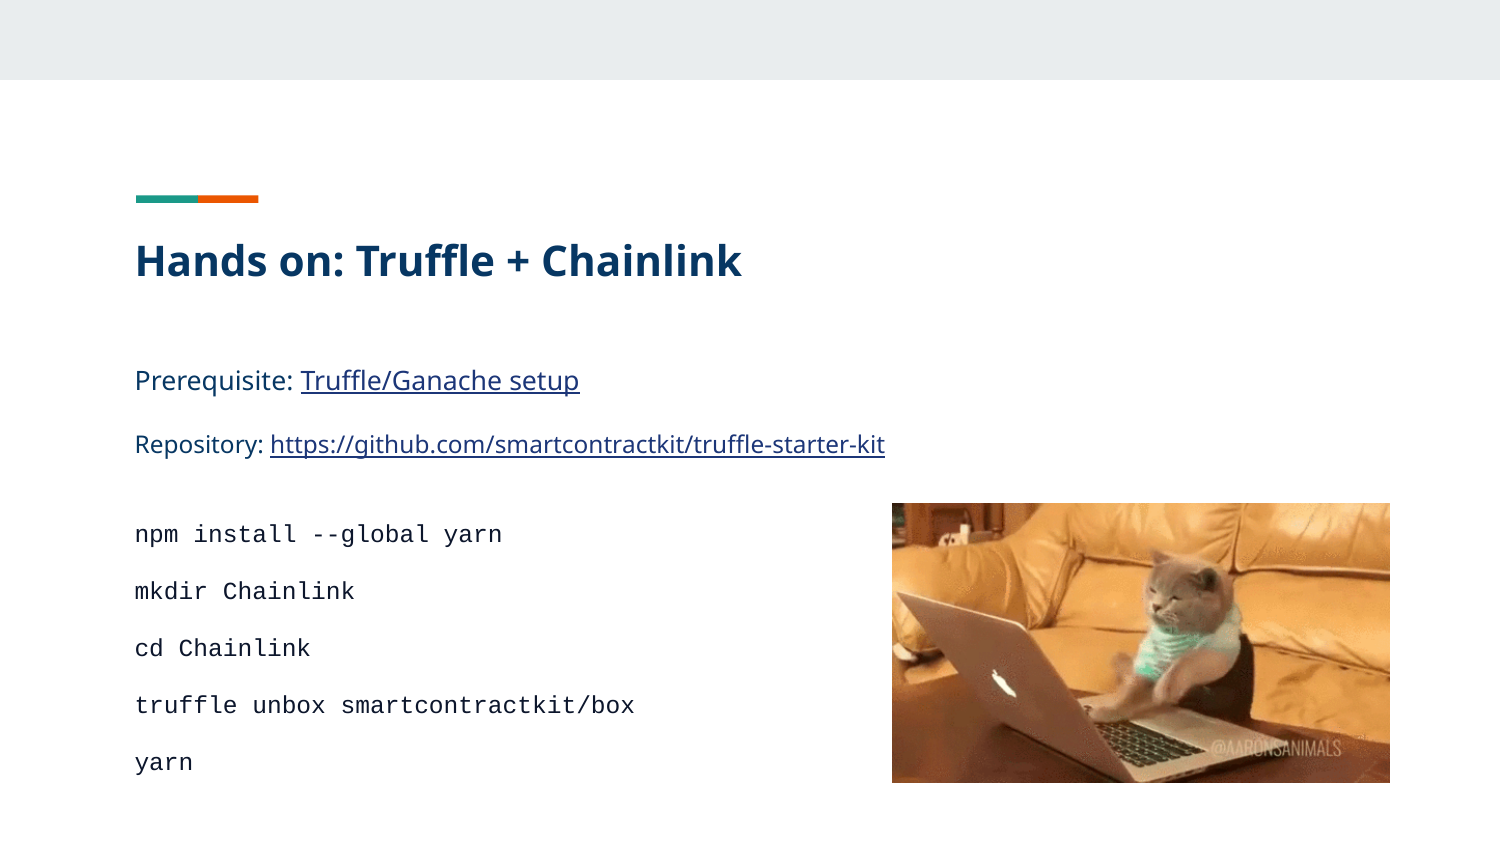

# Hands on: Truffle + Chainlink
Prerequisite: Truffle/Ganache setup
Repository: https://github.com/smartcontractkit/truffle-starter-kit
npm install --global yarn
mkdir Chainlink
cd Chainlink
truffle unbox smartcontractkit/box
yarn